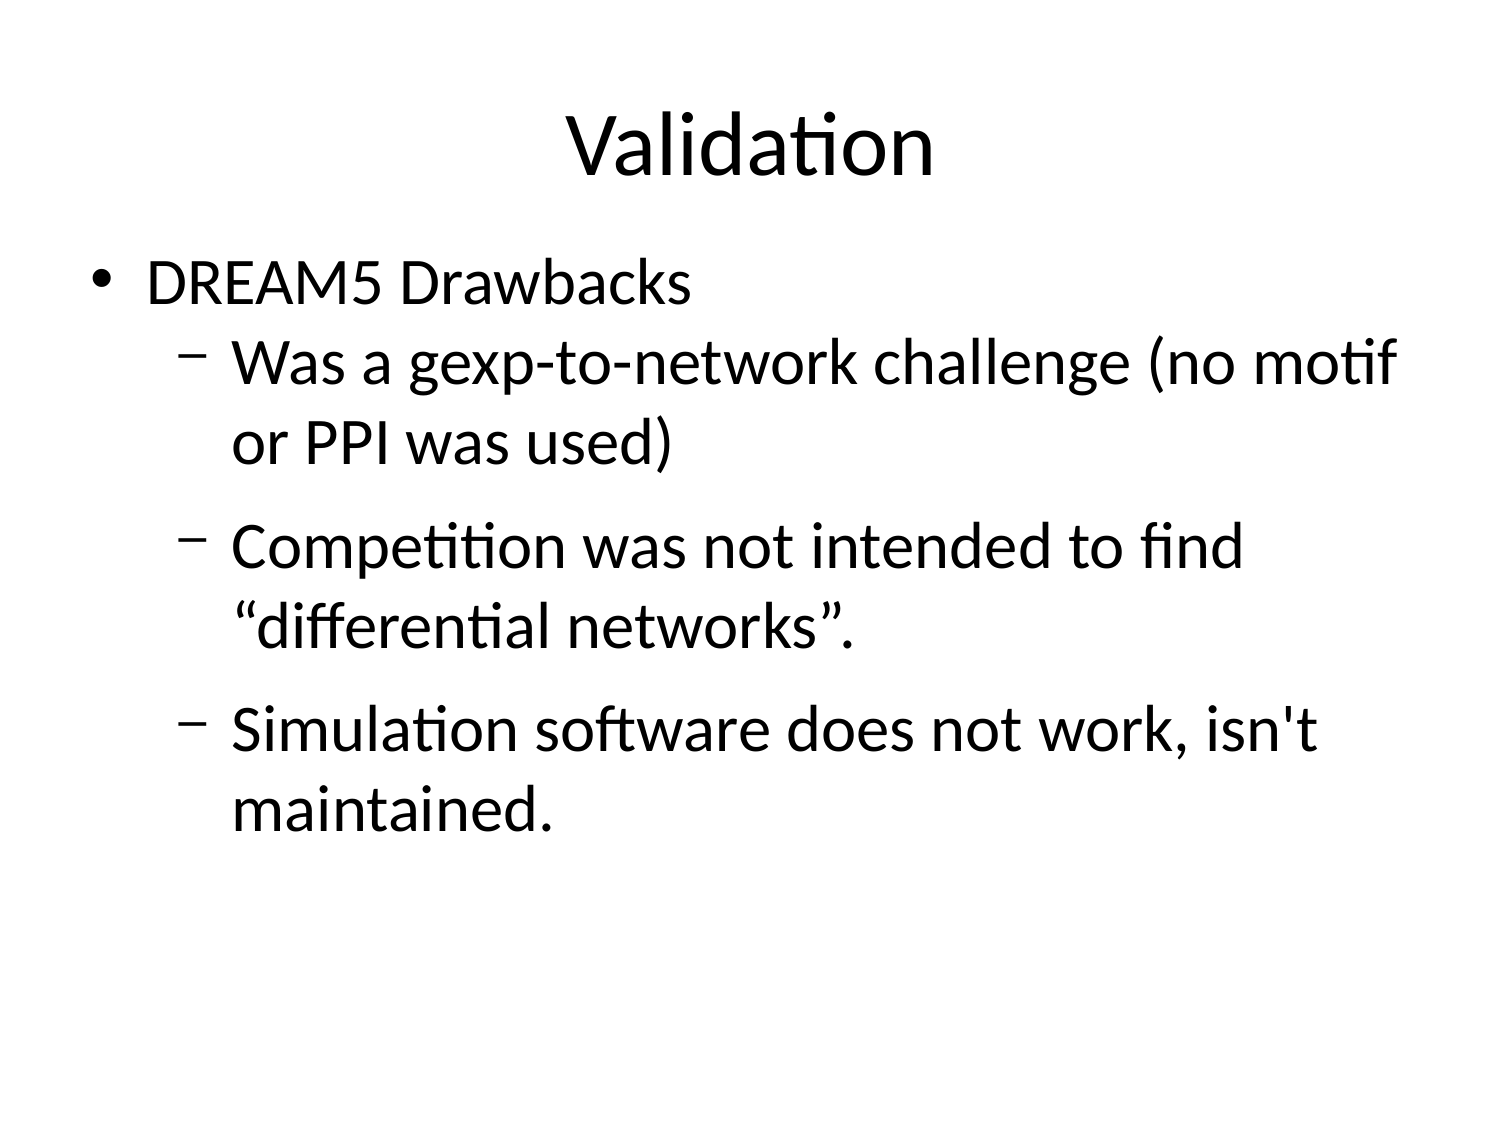

# Validation
DREAM5 Drawbacks
Was a gexp-to-network challenge (no motif or PPI was used)
Competition was not intended to find “differential networks”.
Simulation software does not work, isn't maintained.